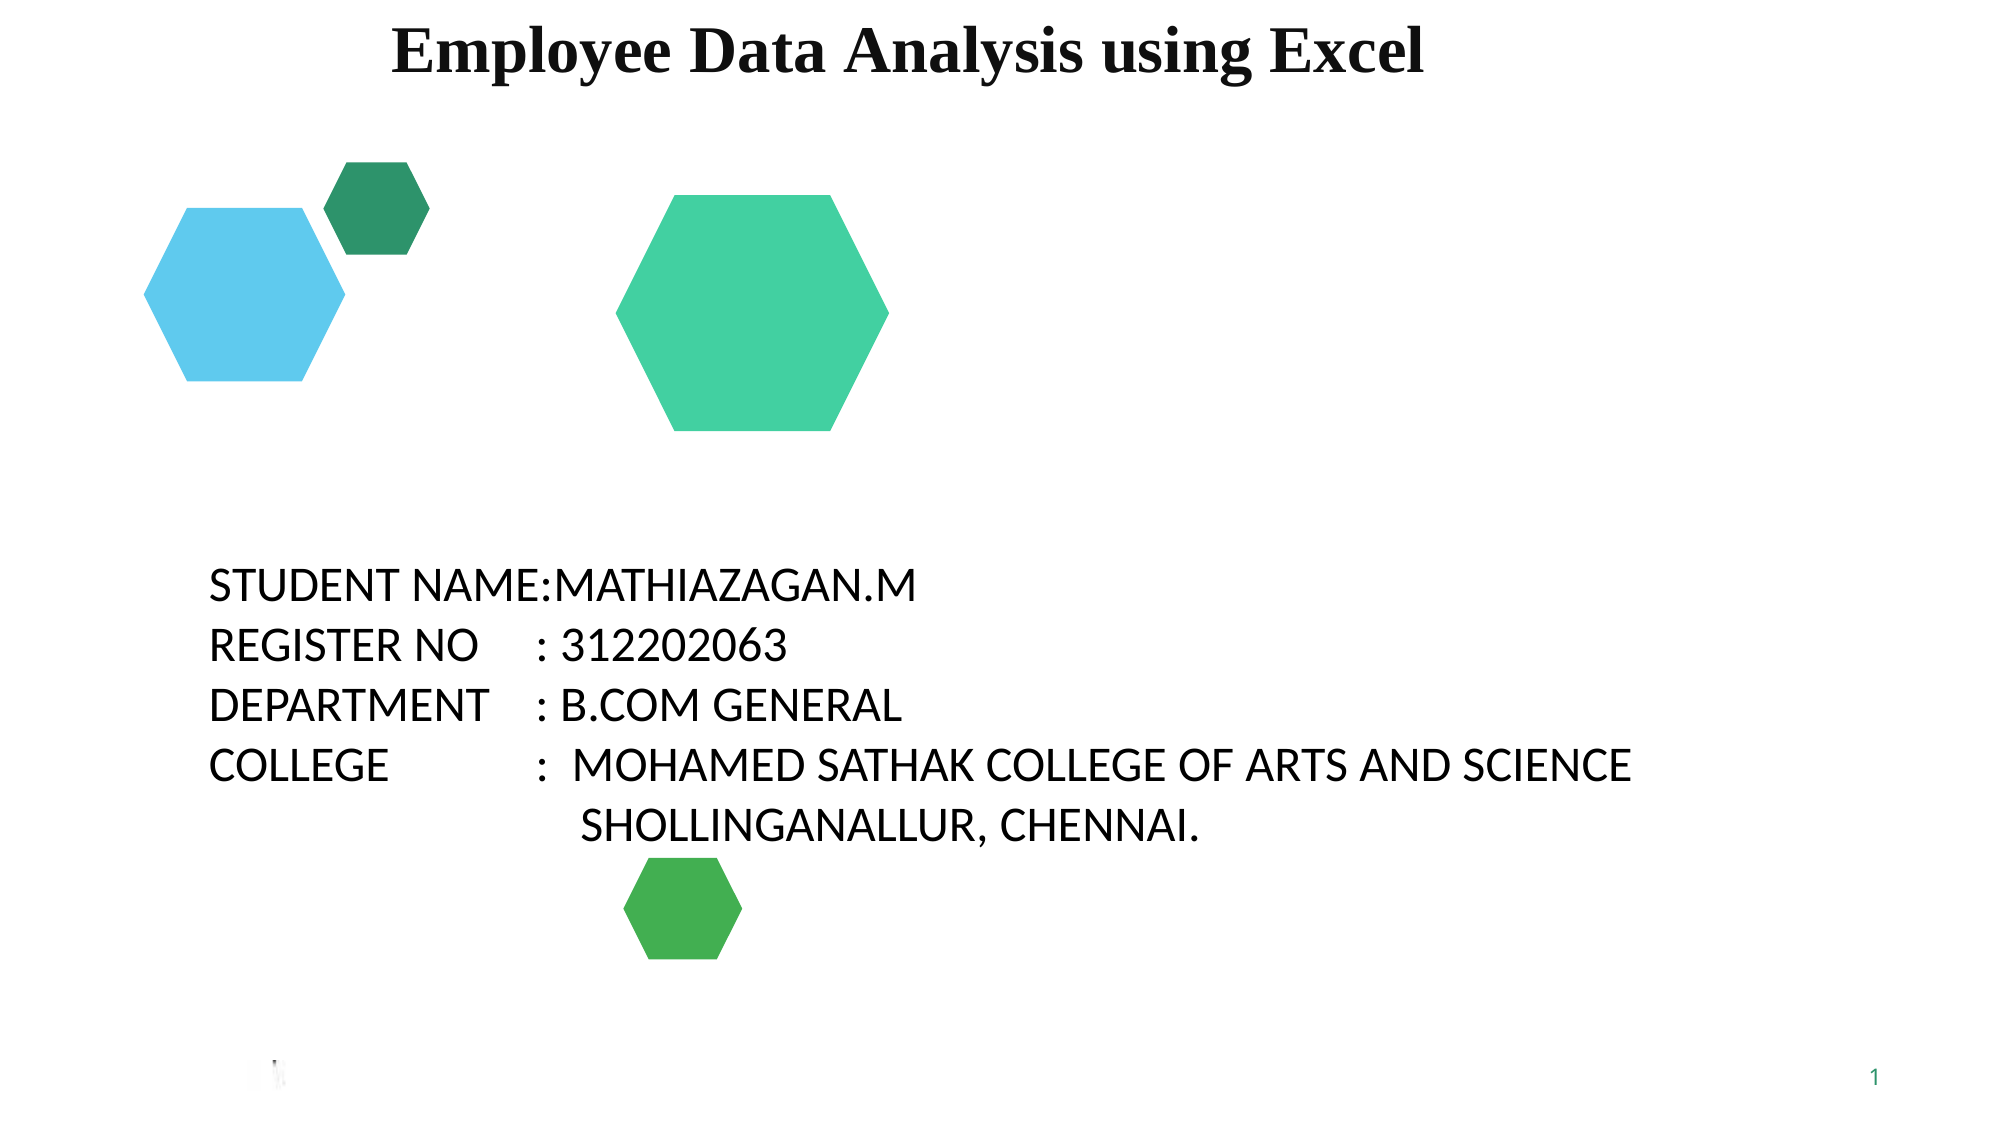

# Employee Data Analysis using Excel
STUDENT NAME:MATHIAZAGAN.M
REGISTER NO : 312202063
DEPARTMENT : B.COM GENERAL
COLLEGE : MOHAMED SATHAK COLLEGE OF ARTS AND SCIENCE
 SHOLLINGANALLUR, CHENNAI.